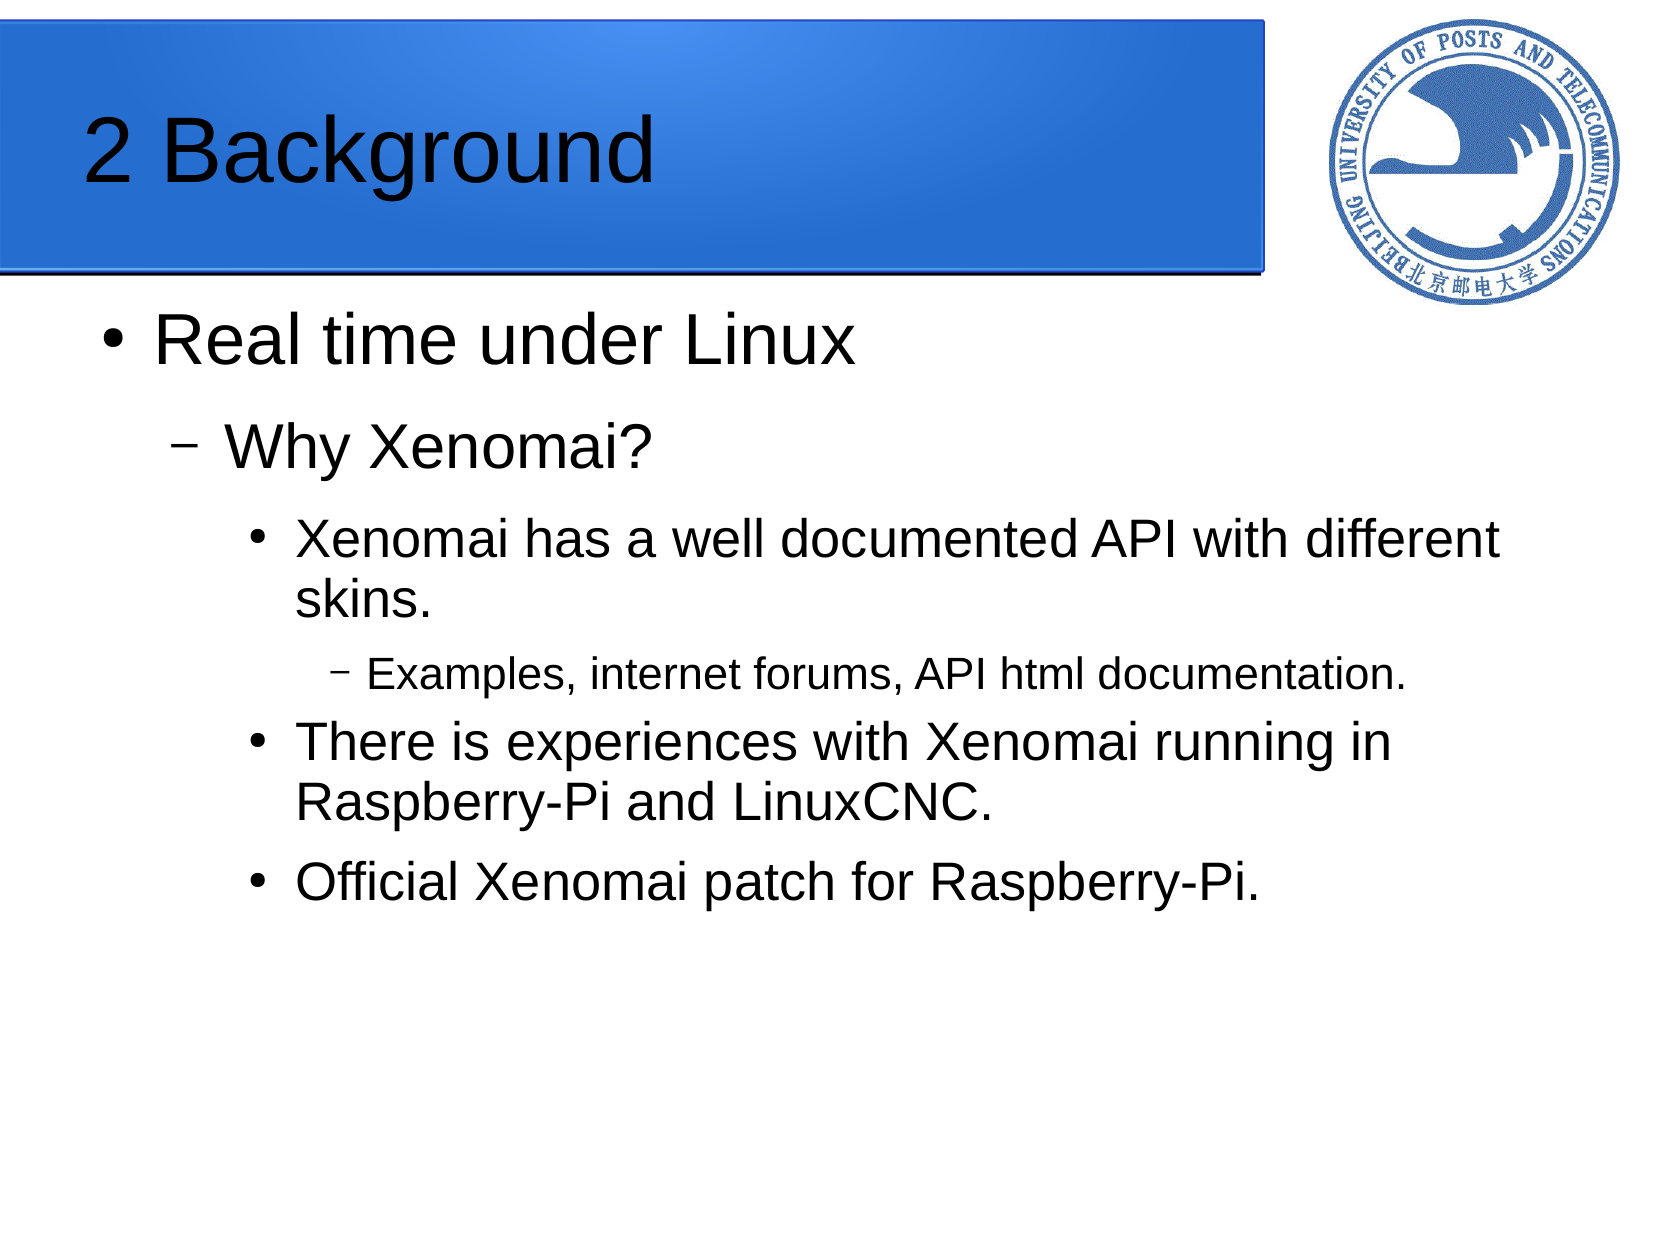

# 2 Background
Real time under Linux
Why Xenomai?
Xenomai has a well documented API with different skins.
Examples, internet forums, API html documentation.
There is experiences with Xenomai running in Raspberry-Pi and LinuxCNC.
Official Xenomai patch for Raspberry-Pi.